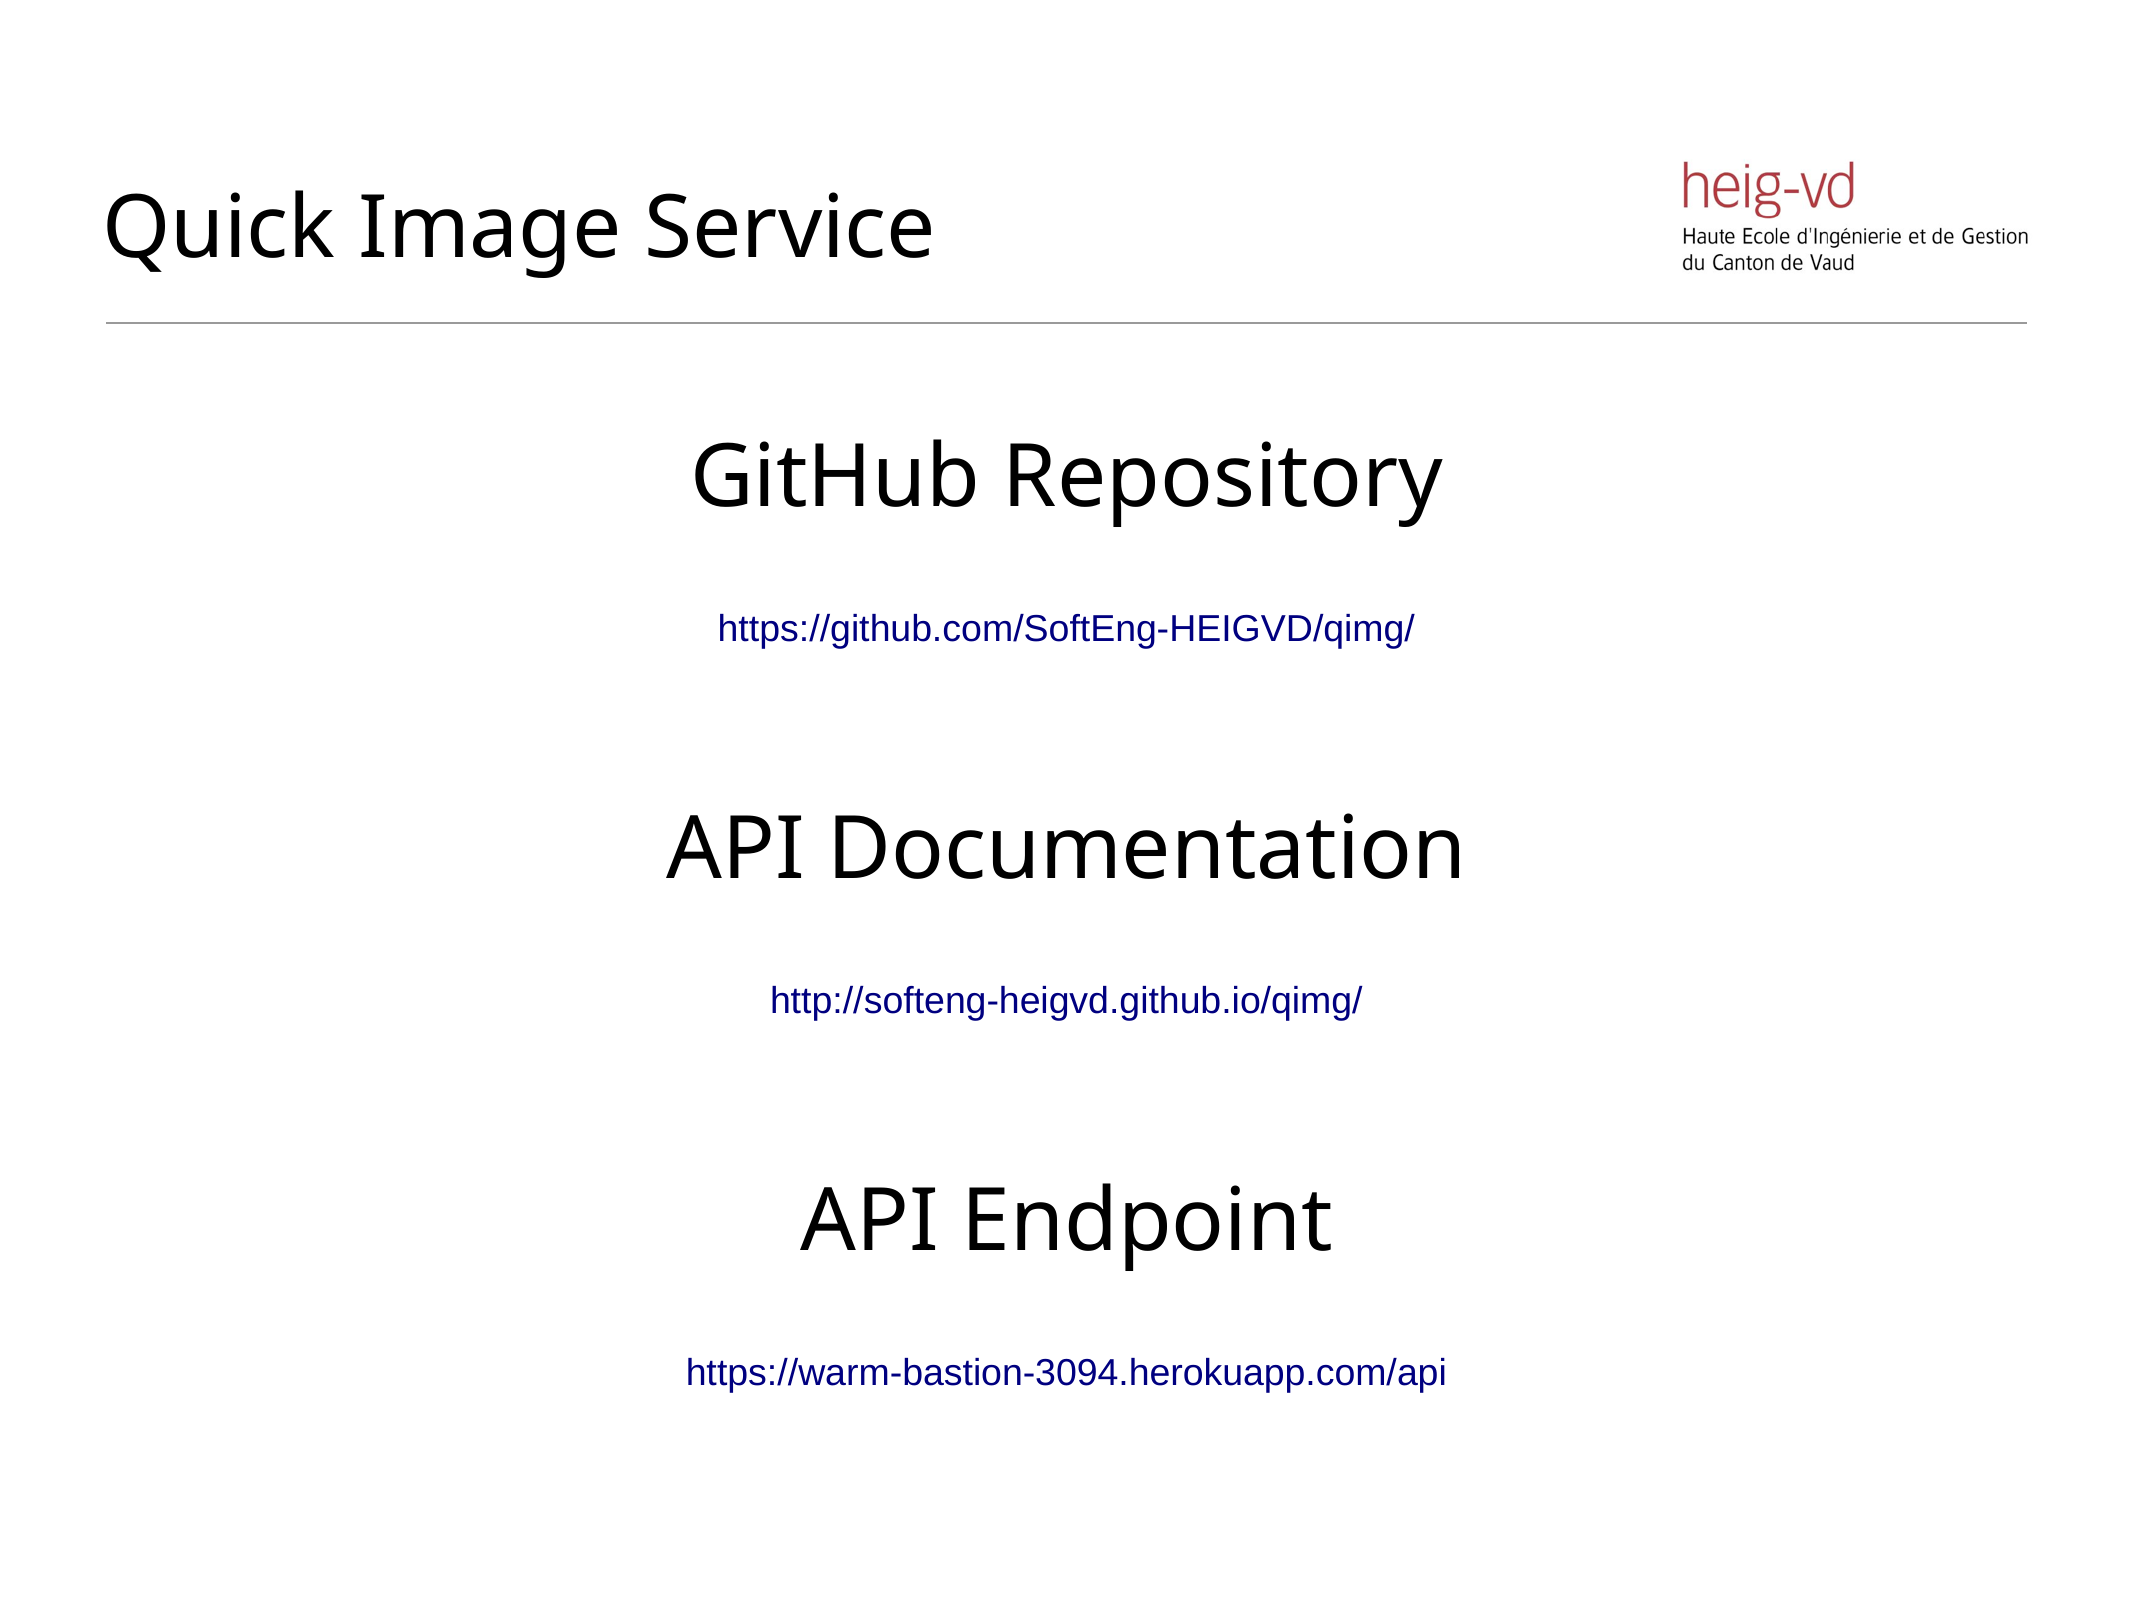

# Quick Image Service
GitHub Repository
https://github.com/SoftEng-HEIGVD/qimg/
API Documentation
http://softeng-heigvd.github.io/qimg/
API Endpoint
https://warm-bastion-3094.herokuapp.com/api